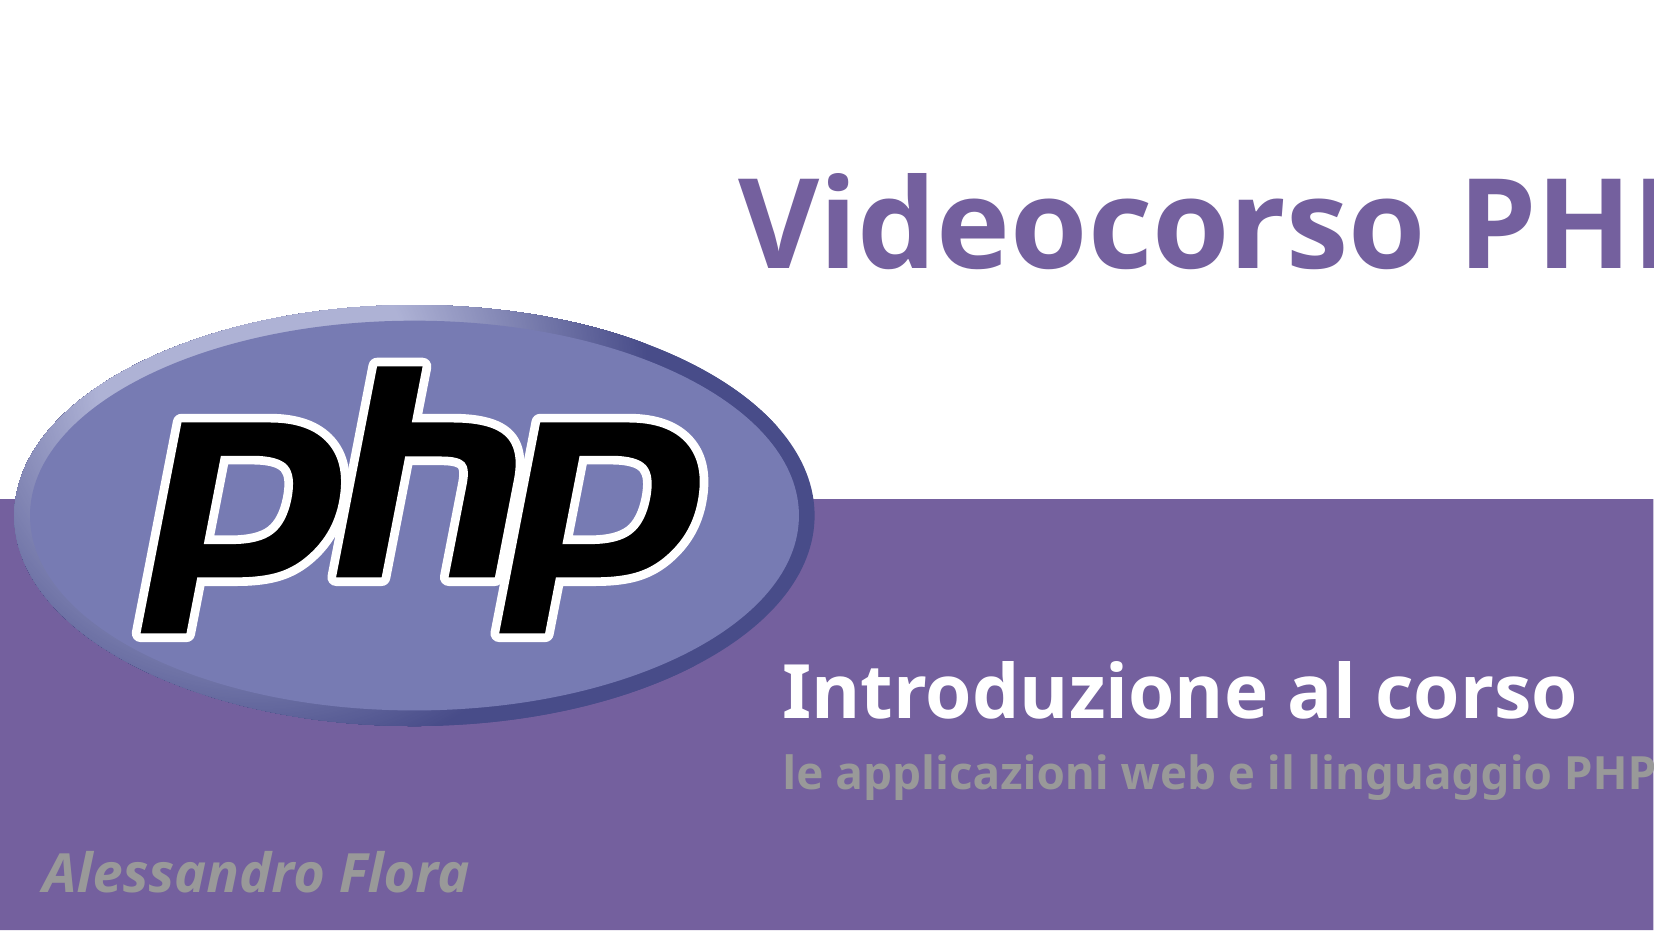

Videocorso PHP
Introduzione al corso
le applicazioni web e il linguaggio PHP
Alessandro Flora